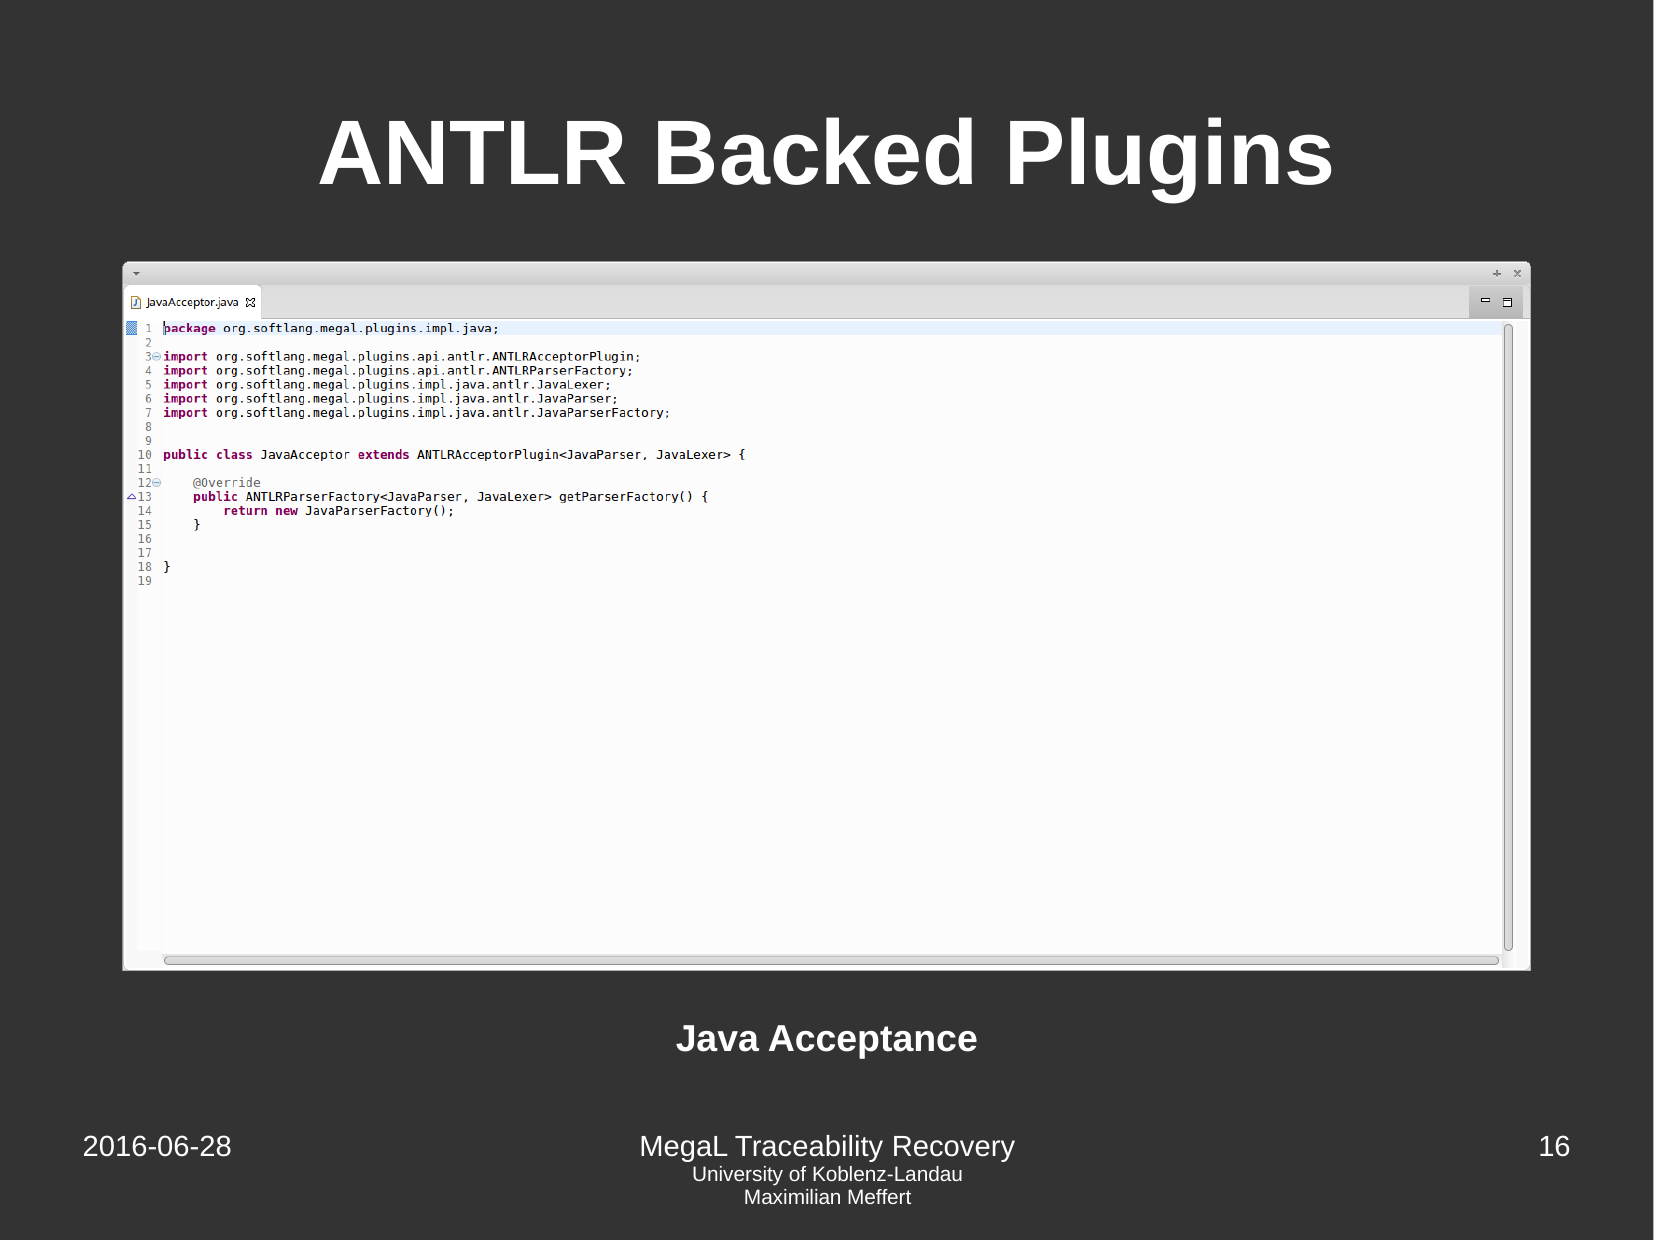

# ANTLR Backed Plugins
Java Acceptance
2016-06-28
MegaL Traceability Recovery
16